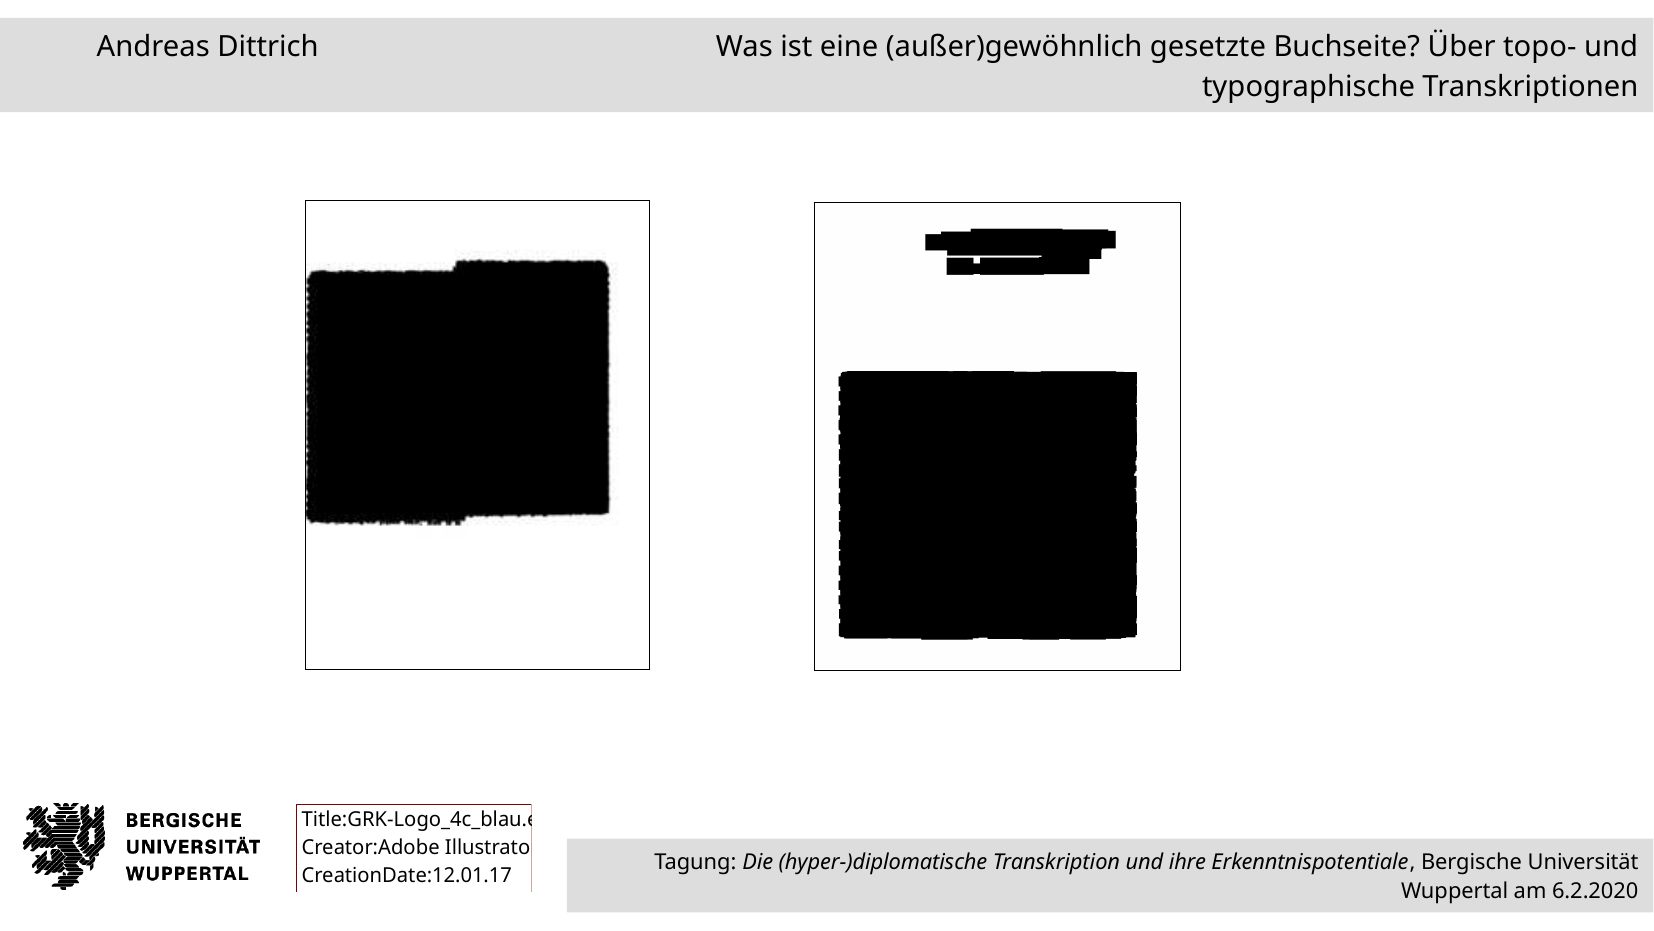

Andreas Dittrich Was ist eine (außer)gewöhnlich gesetzte Buchseite? Über topo- und typographische Transkriptionen
Tagung: Die (hyper-)diplomatische Transkription und ihre Erkenntnispotentiale, Bergische Universität Wuppertal am 6.2.2020